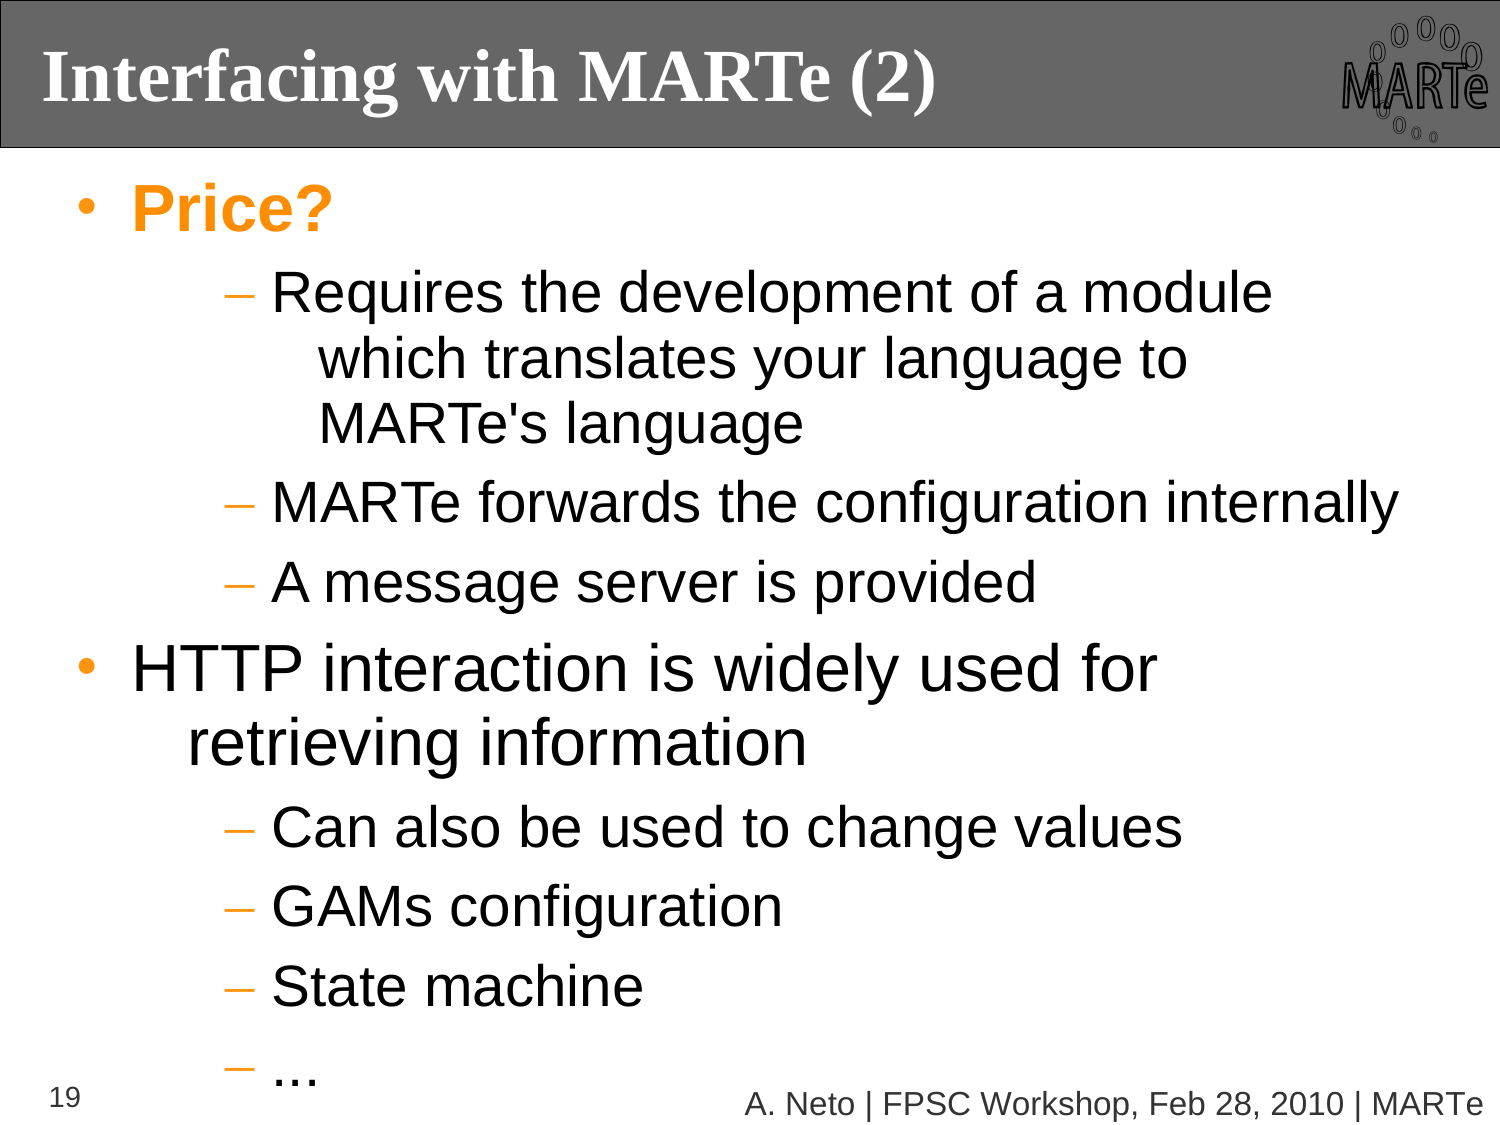

# Interfacing with MARTe (2)
Price?
Requires the development of a module which translates your language to MARTe's language
MARTe forwards the configuration internally
A message server is provided
HTTP interaction is widely used for retrieving information
Can also be used to change values
GAMs configuration
State machine
...